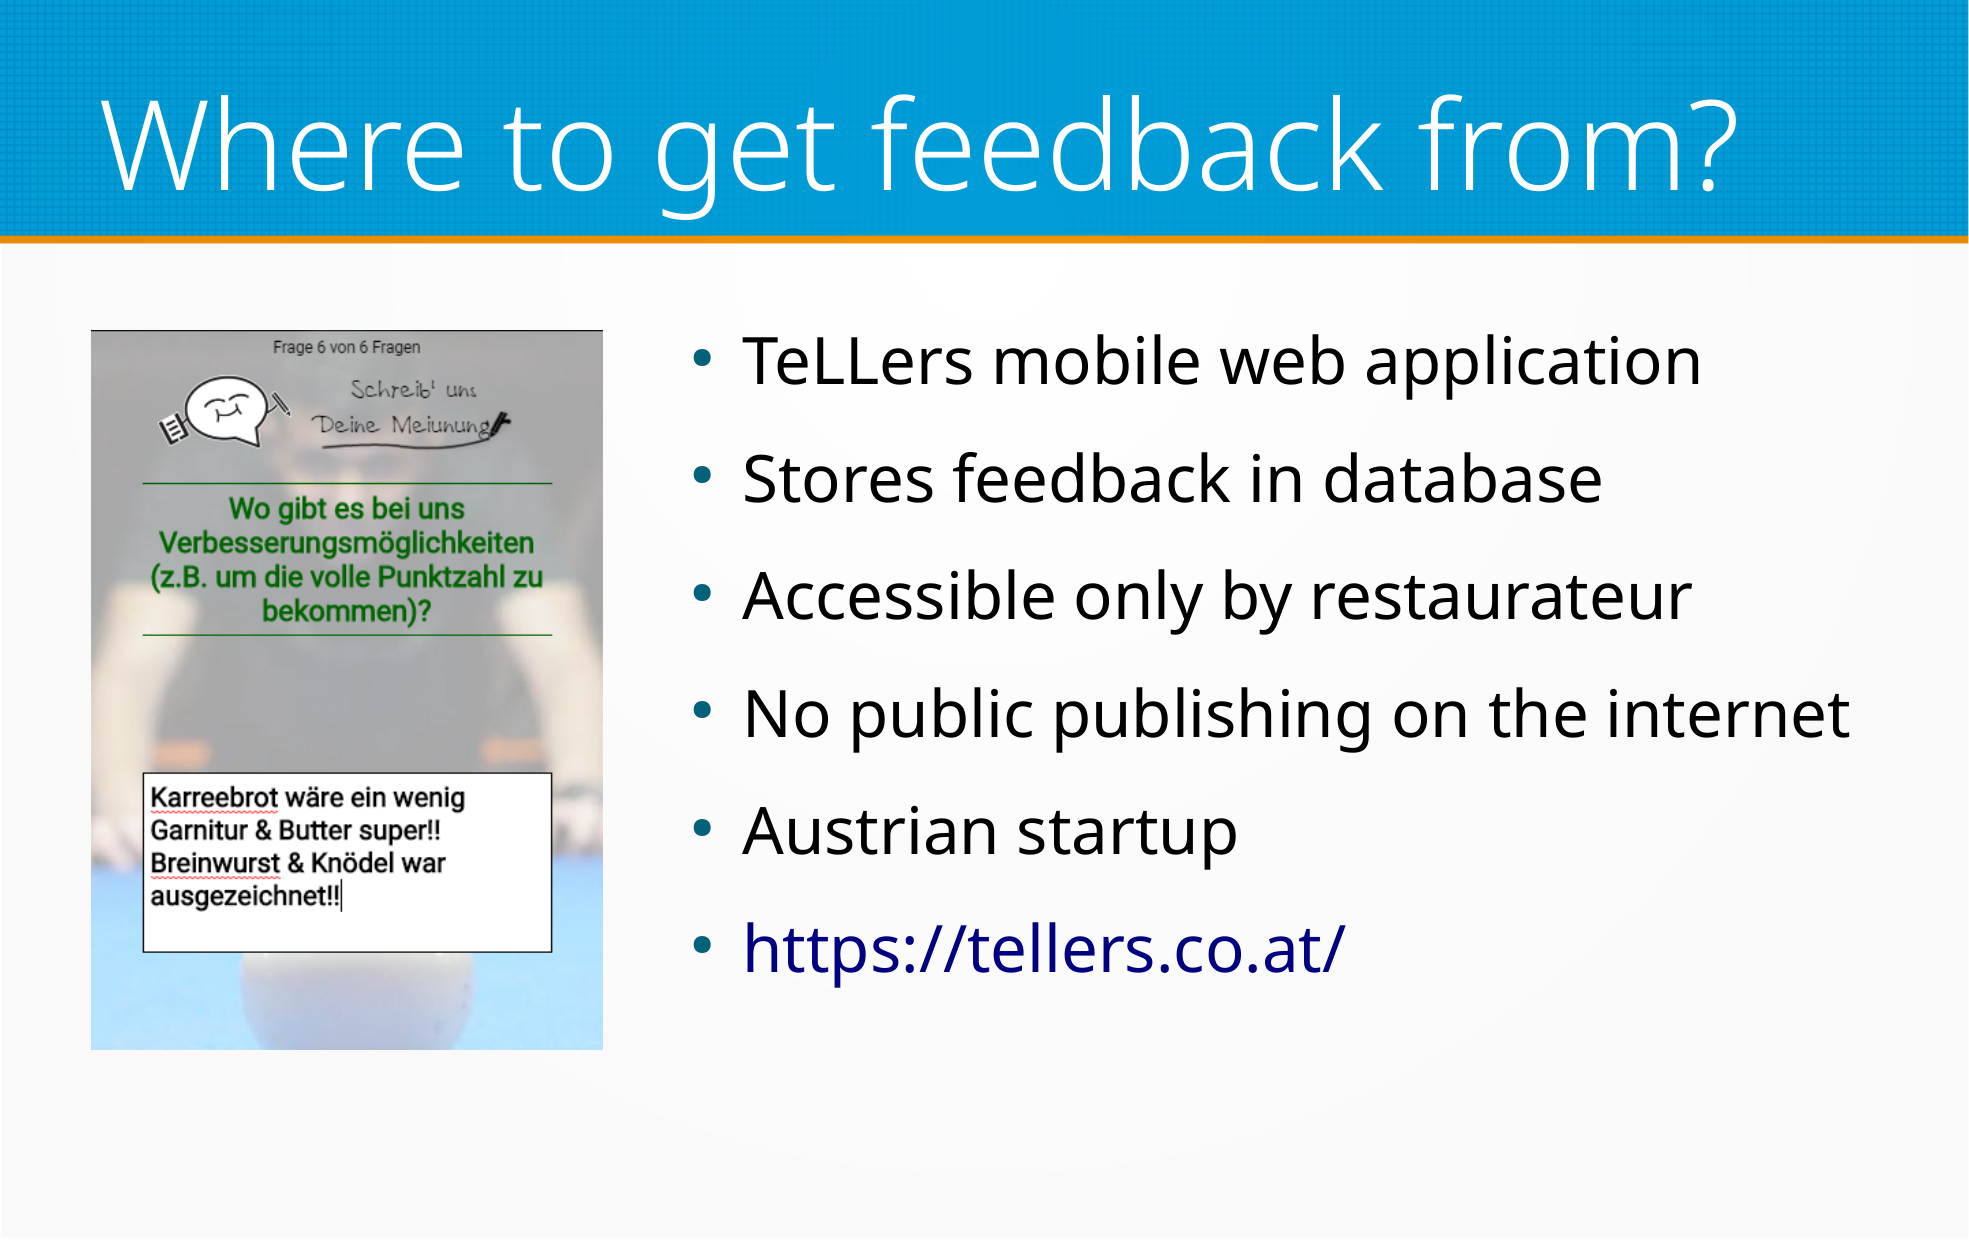

# Where to get feedback from?
TeLLers mobile web application
Stores feedback in database
Accessible only by restaurateur
No public publishing on the internet
Austrian startup
https://tellers.co.at/